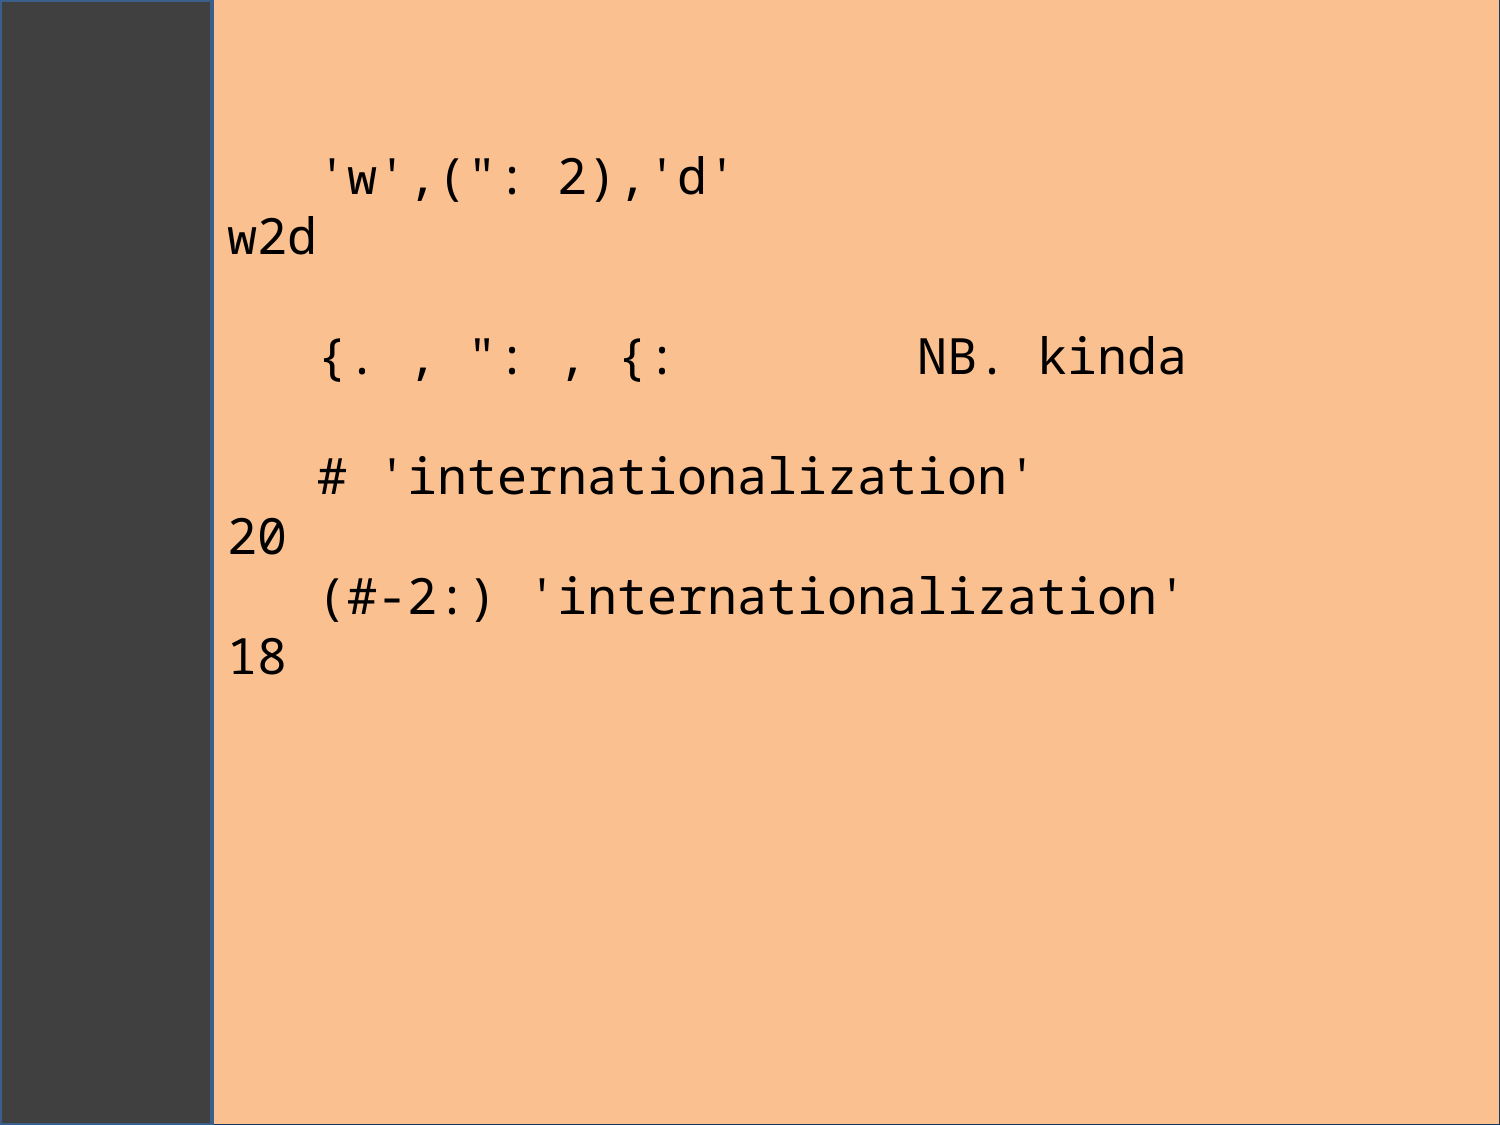

'w',(": 2),'d'
w2d
 {. , ": , {: NB. kinda
 # 'internationalization'
20
 (#-2:) 'internationalization'
18